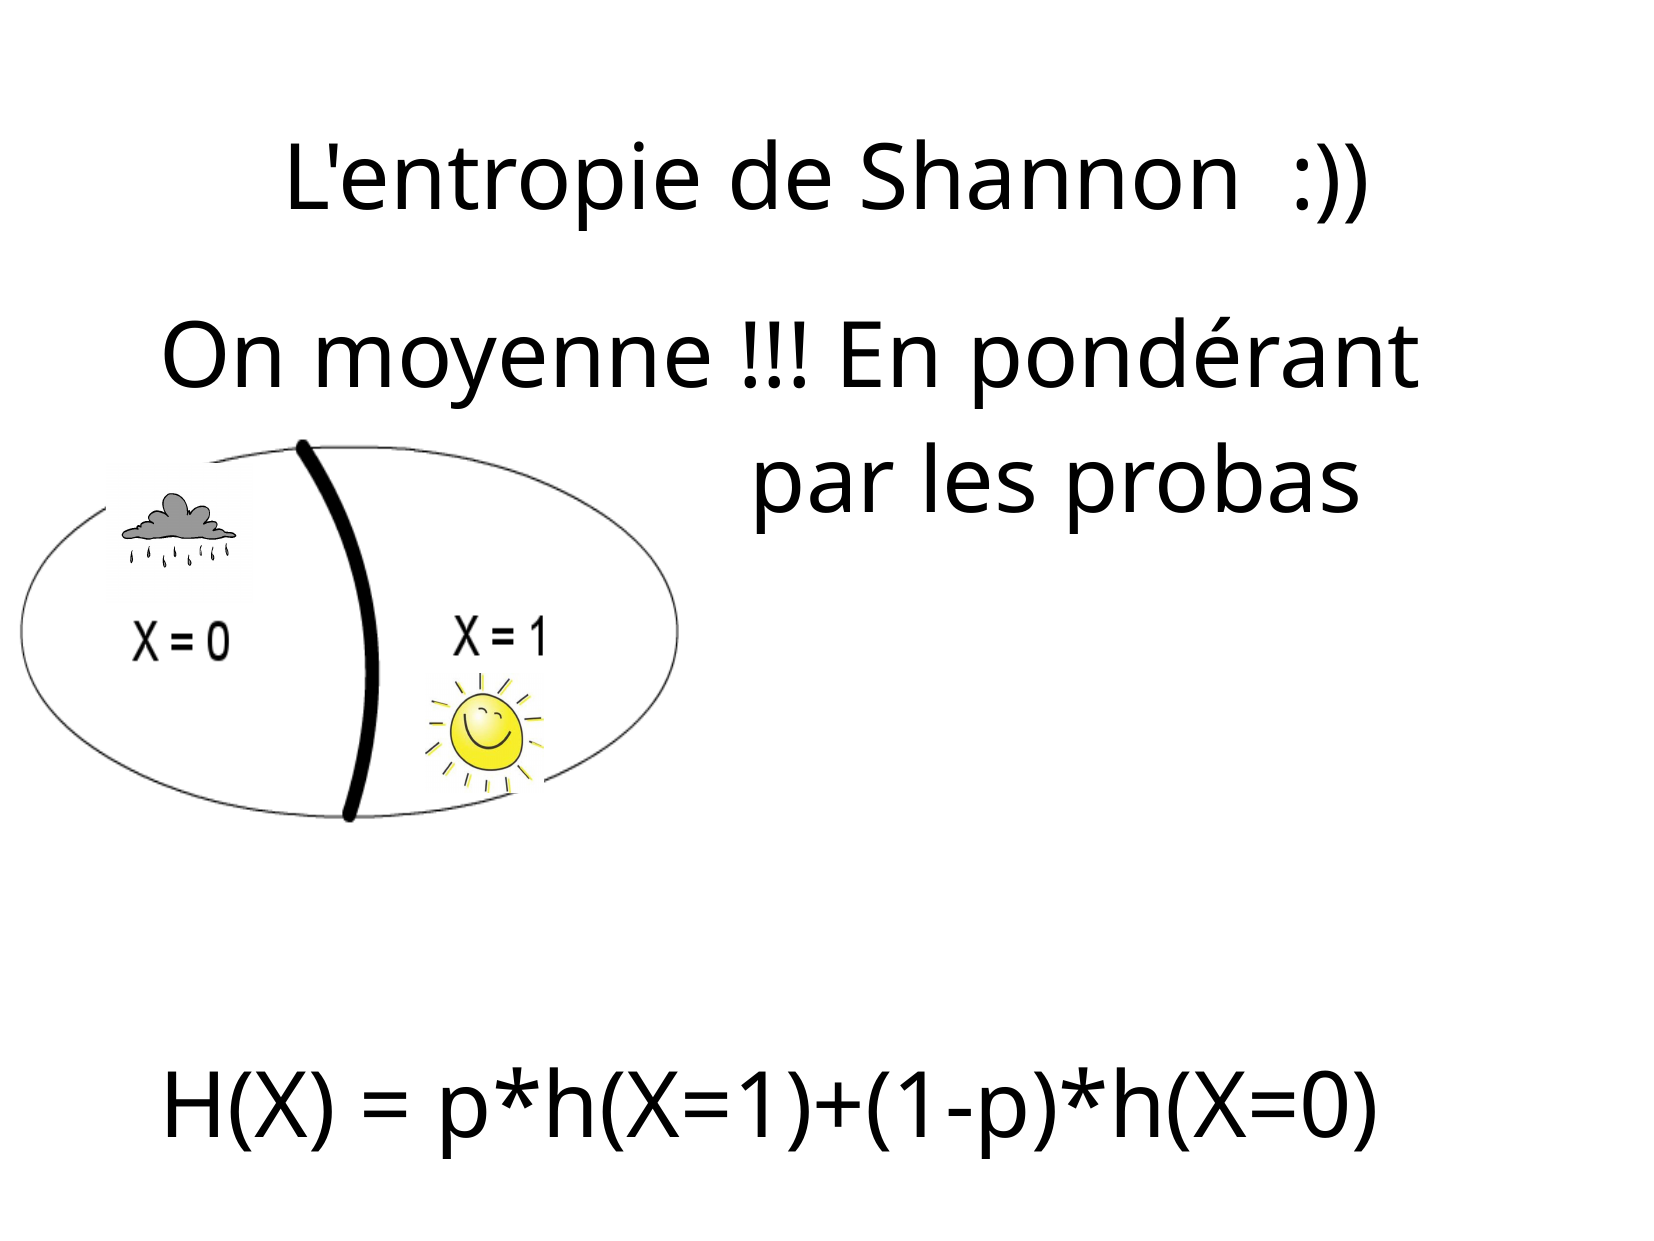

# L'entropie de Shannon :))
On moyenne !!! En pondérant
								par les probas
H(X) = p*h(X=1)+(1-p)*h(X=0)